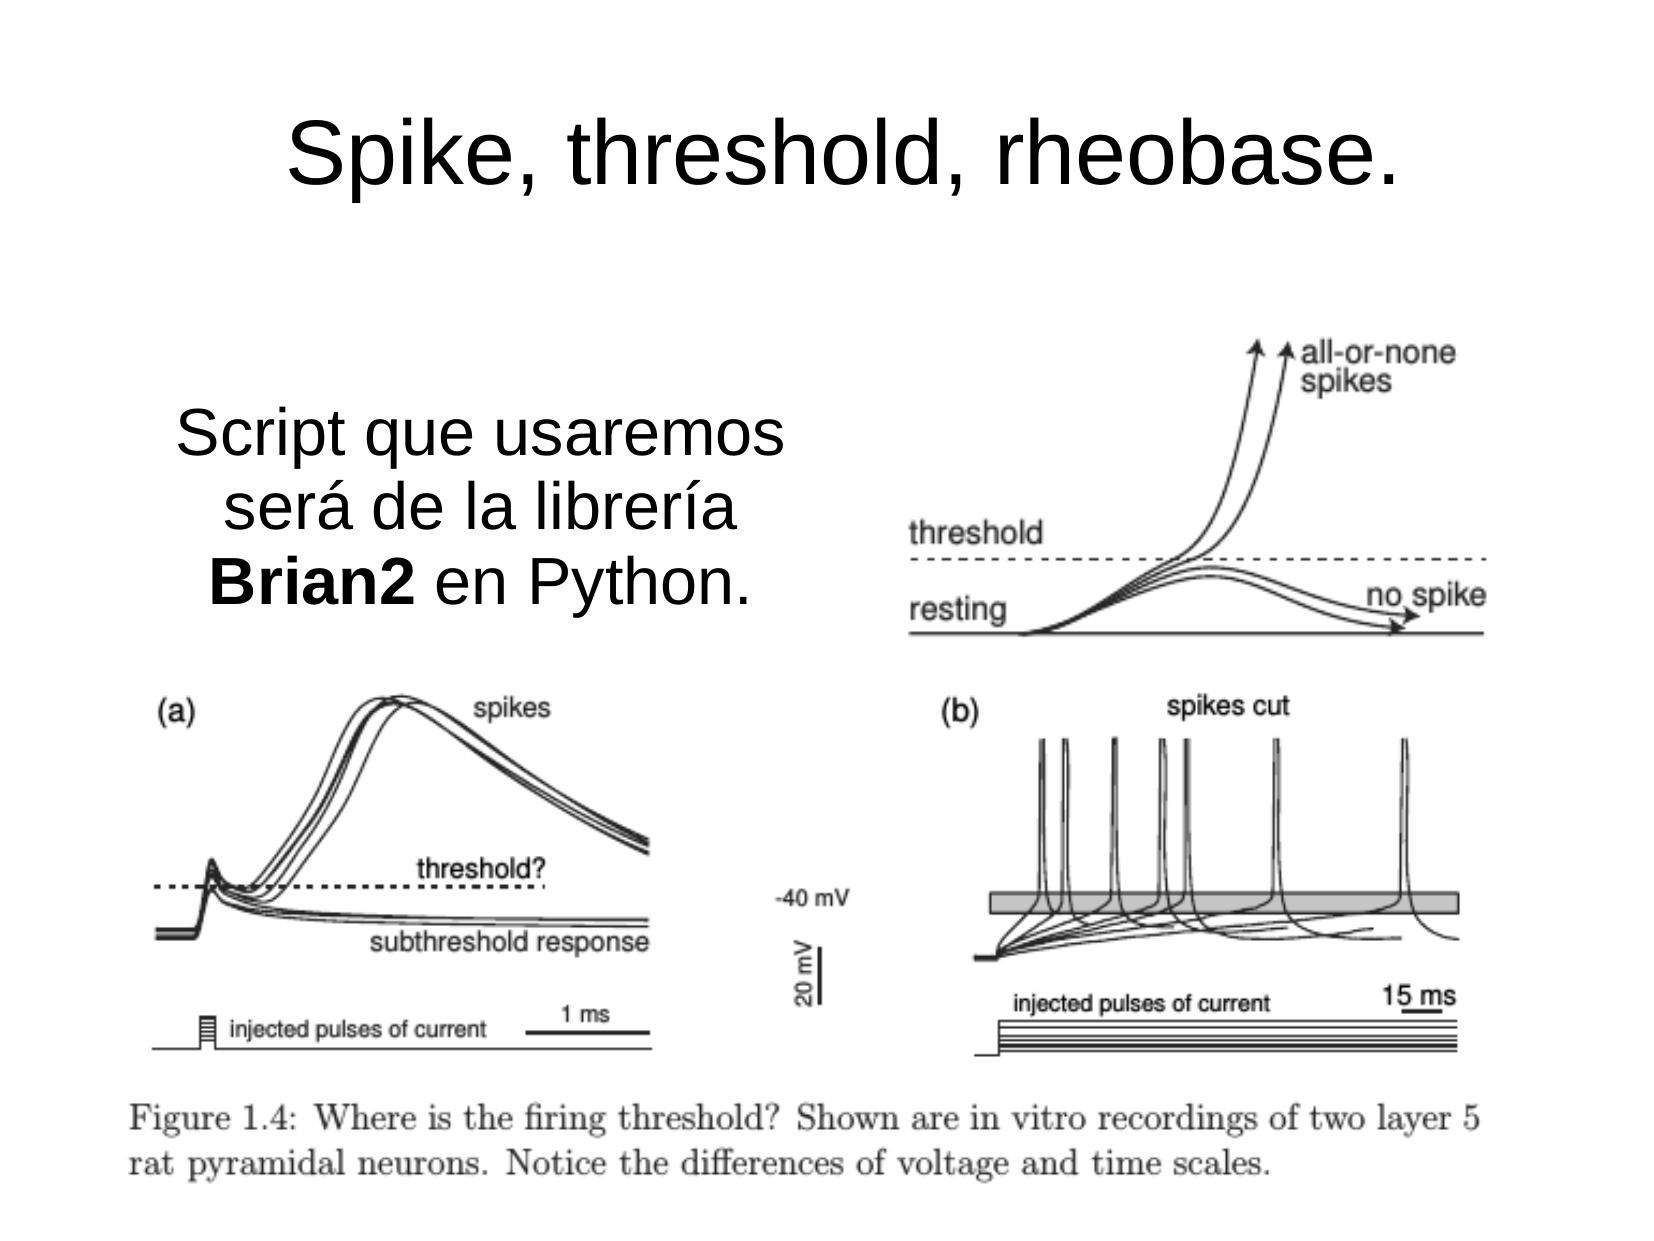

# Spike, threshold, rheobase.
Script que usaremos será de la librería Brian2 en Python.